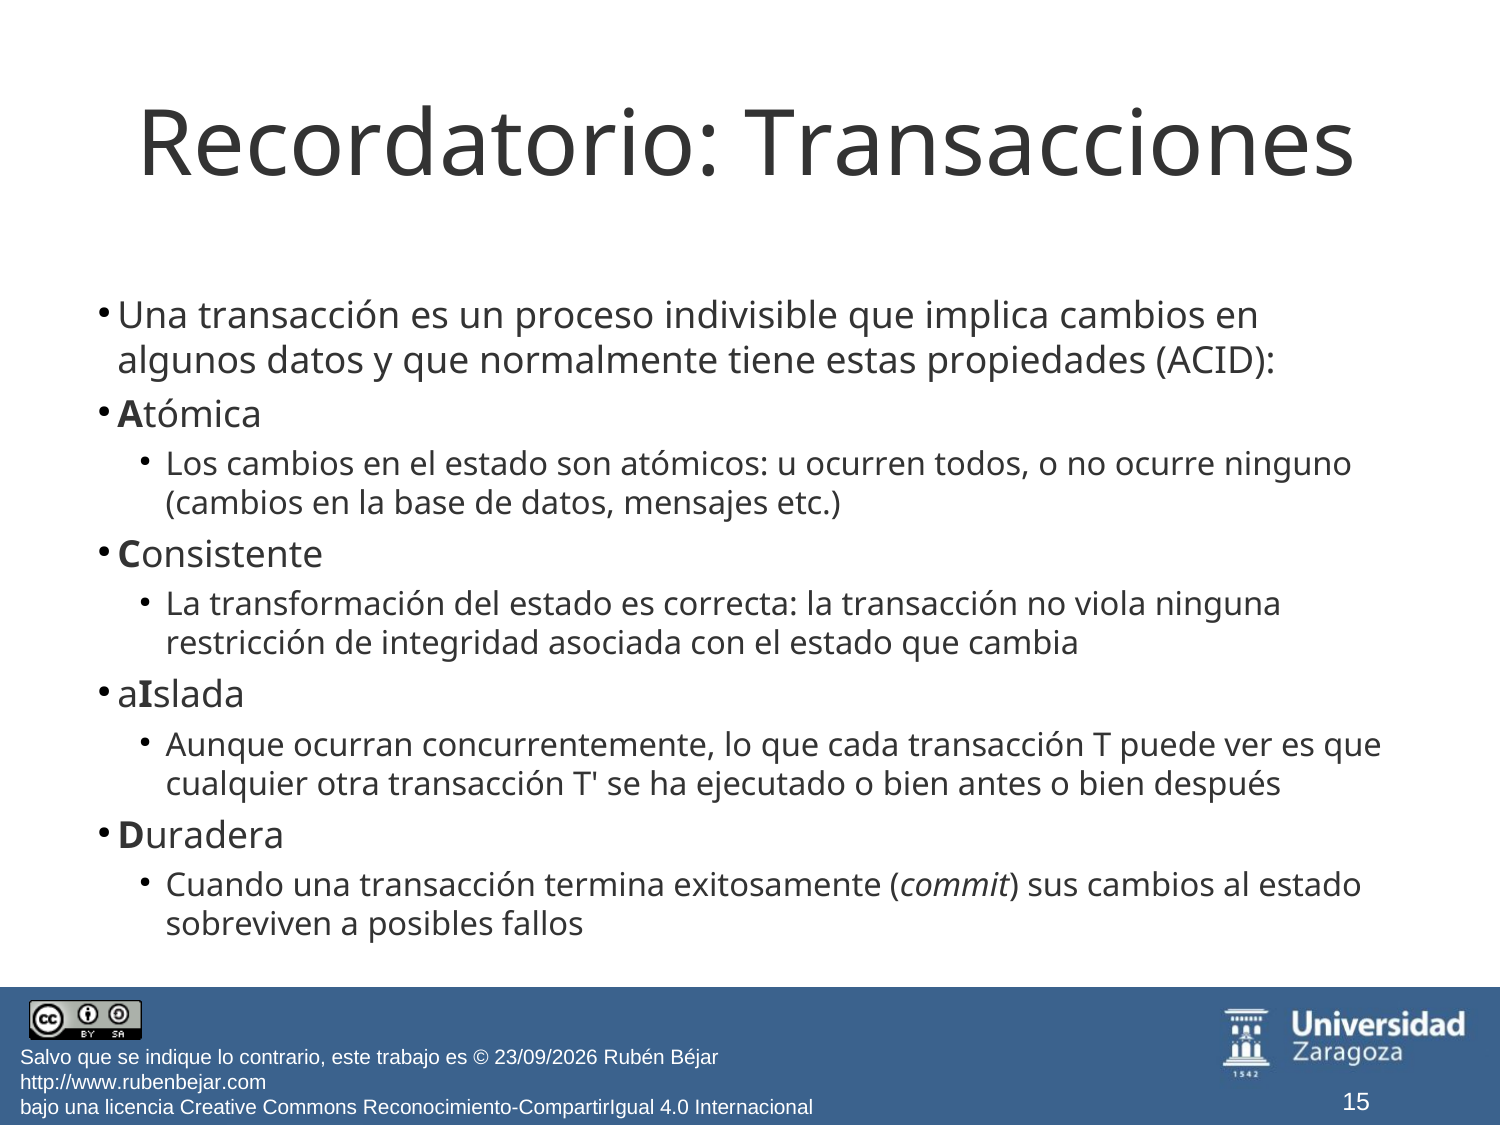

# Recordatorio: Transacciones
Una transacción es un proceso indivisible que implica cambios en algunos datos y que normalmente tiene estas propiedades (ACID):
Atómica
Los cambios en el estado son atómicos: u ocurren todos, o no ocurre ninguno (cambios en la base de datos, mensajes etc.)
Consistente
La transformación del estado es correcta: la transacción no viola ninguna restricción de integridad asociada con el estado que cambia
aIslada
Aunque ocurran concurrentemente, lo que cada transacción T puede ver es que cualquier otra transacción T' se ha ejecutado o bien antes o bien después
Duradera
Cuando una transacción termina exitosamente (commit) sus cambios al estado sobreviven a posibles fallos